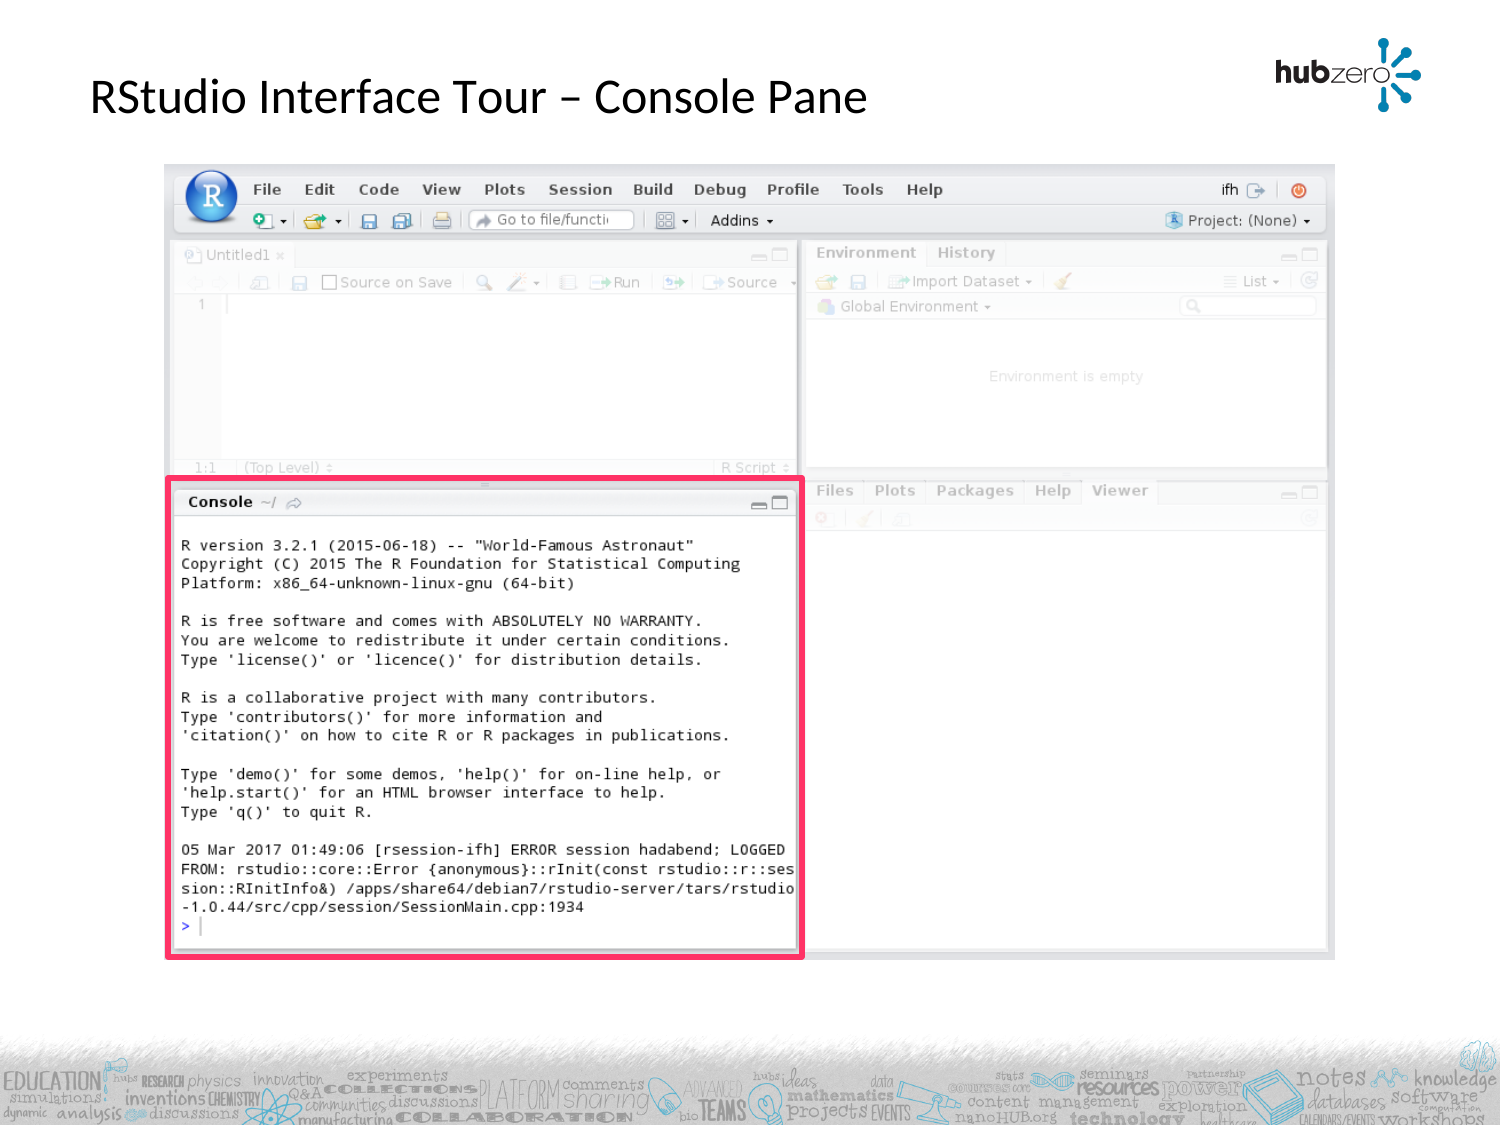

# RStudio Interface Tour – Console Pane